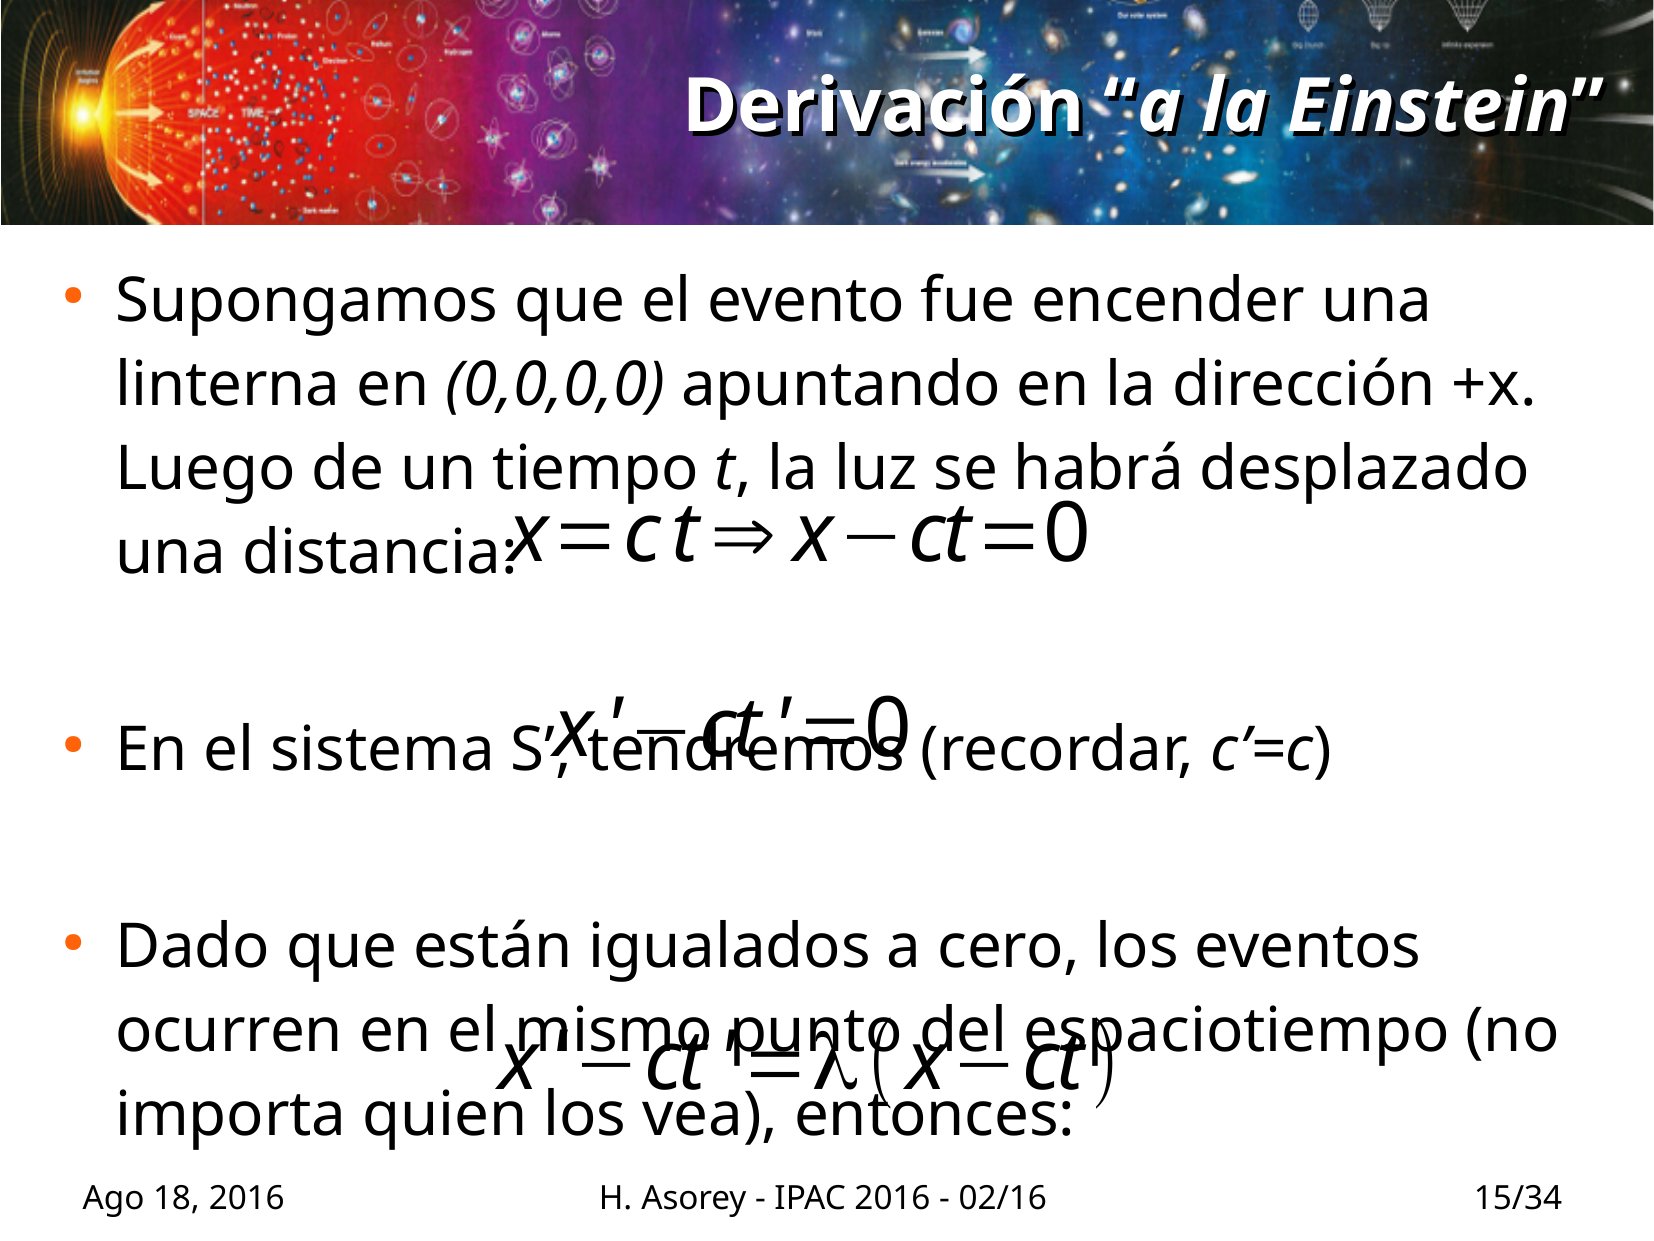

# Derivación “a la Einstein”
Supongamos que el evento fue encender una linterna en (0,0,0,0) apuntando en la dirección +x. Luego de un tiempo t, la luz se habrá desplazado una distancia:
En el sistema S’, tendremos (recordar, c’=c)
Dado que están igualados a cero, los eventos ocurren en el mismo punto del espaciotiempo (no importa quien los vea), entonces:
Ago 18, 2016
H. Asorey - IPAC 2016 - 02/16
15